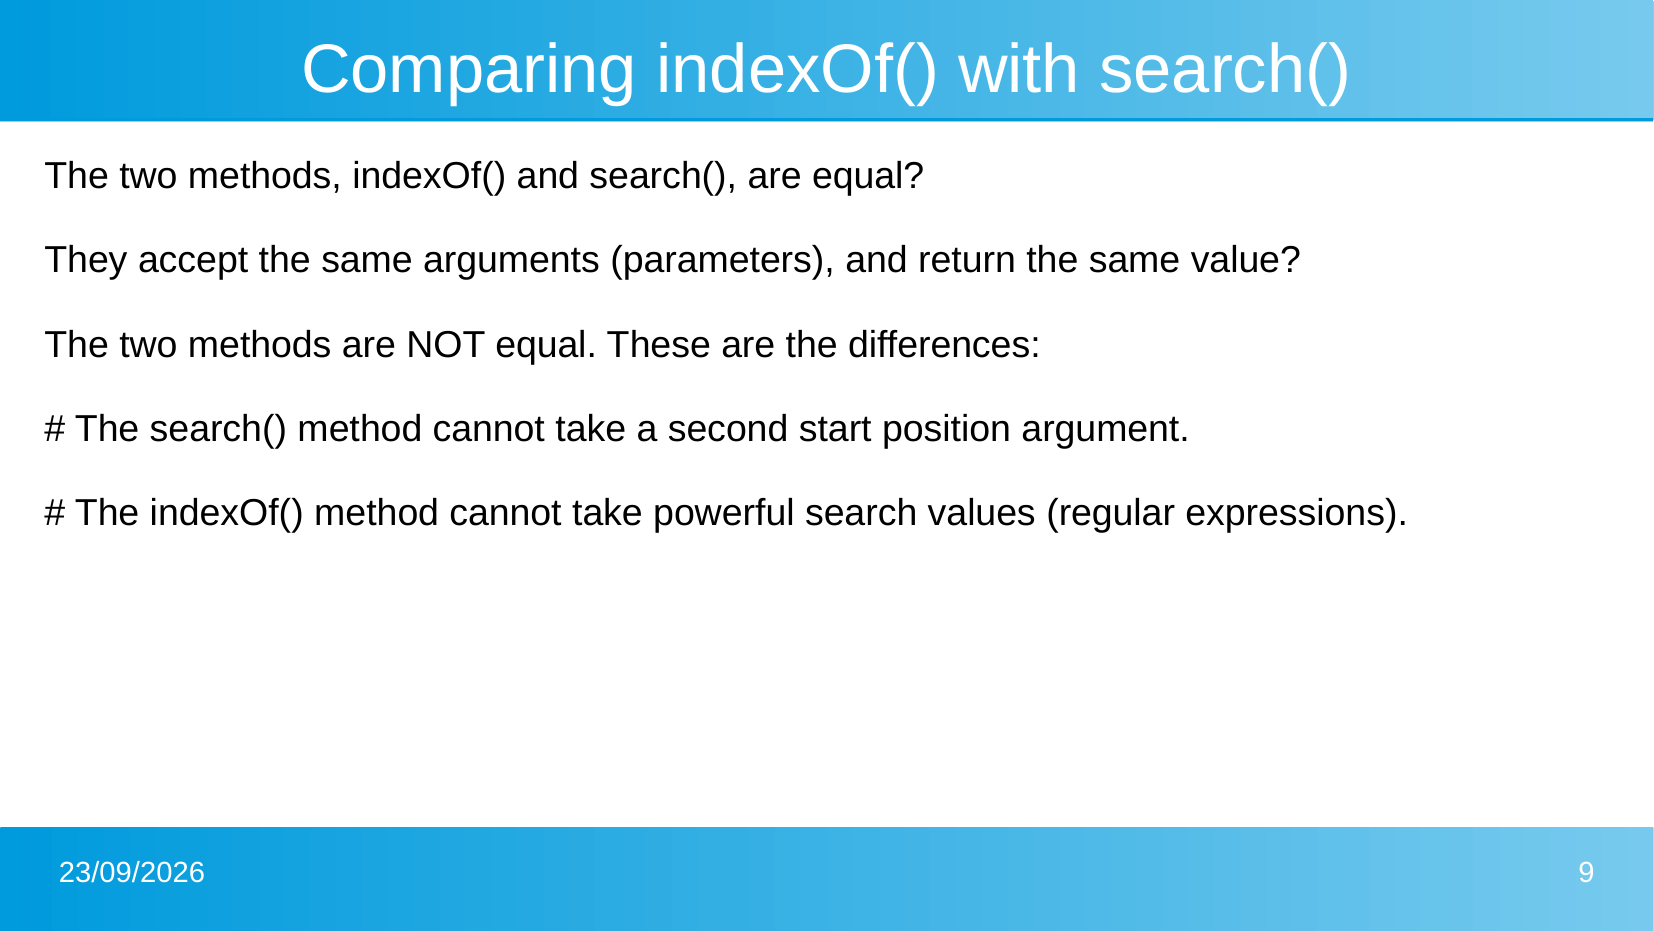

# Comparing indexOf() with search()
The two methods, indexOf() and search(), are equal?
They accept the same arguments (parameters), and return the same value?
The two methods are NOT equal. These are the differences:
# The search() method cannot take a second start position argument.
# The indexOf() method cannot take powerful search values (regular expressions).
9